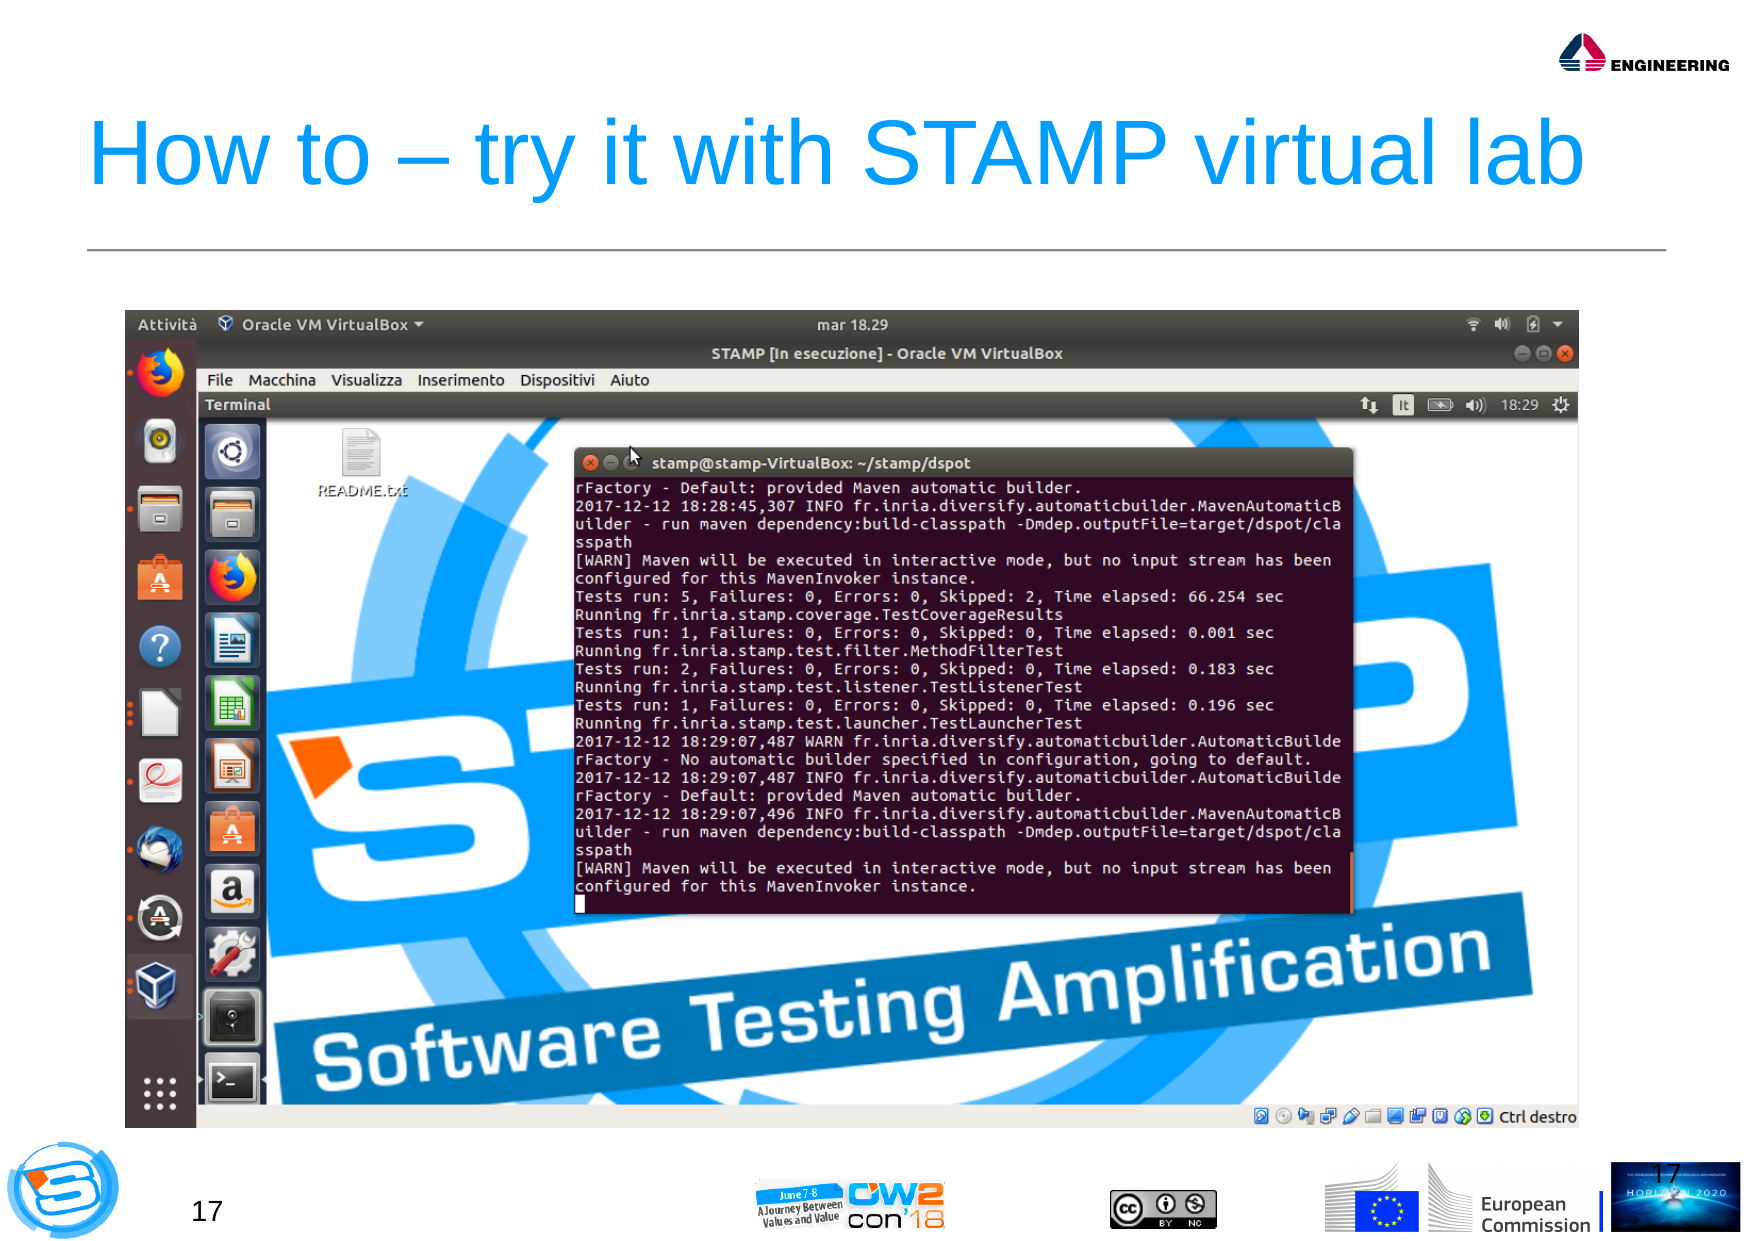

# How to – try it with STAMP virtual lab